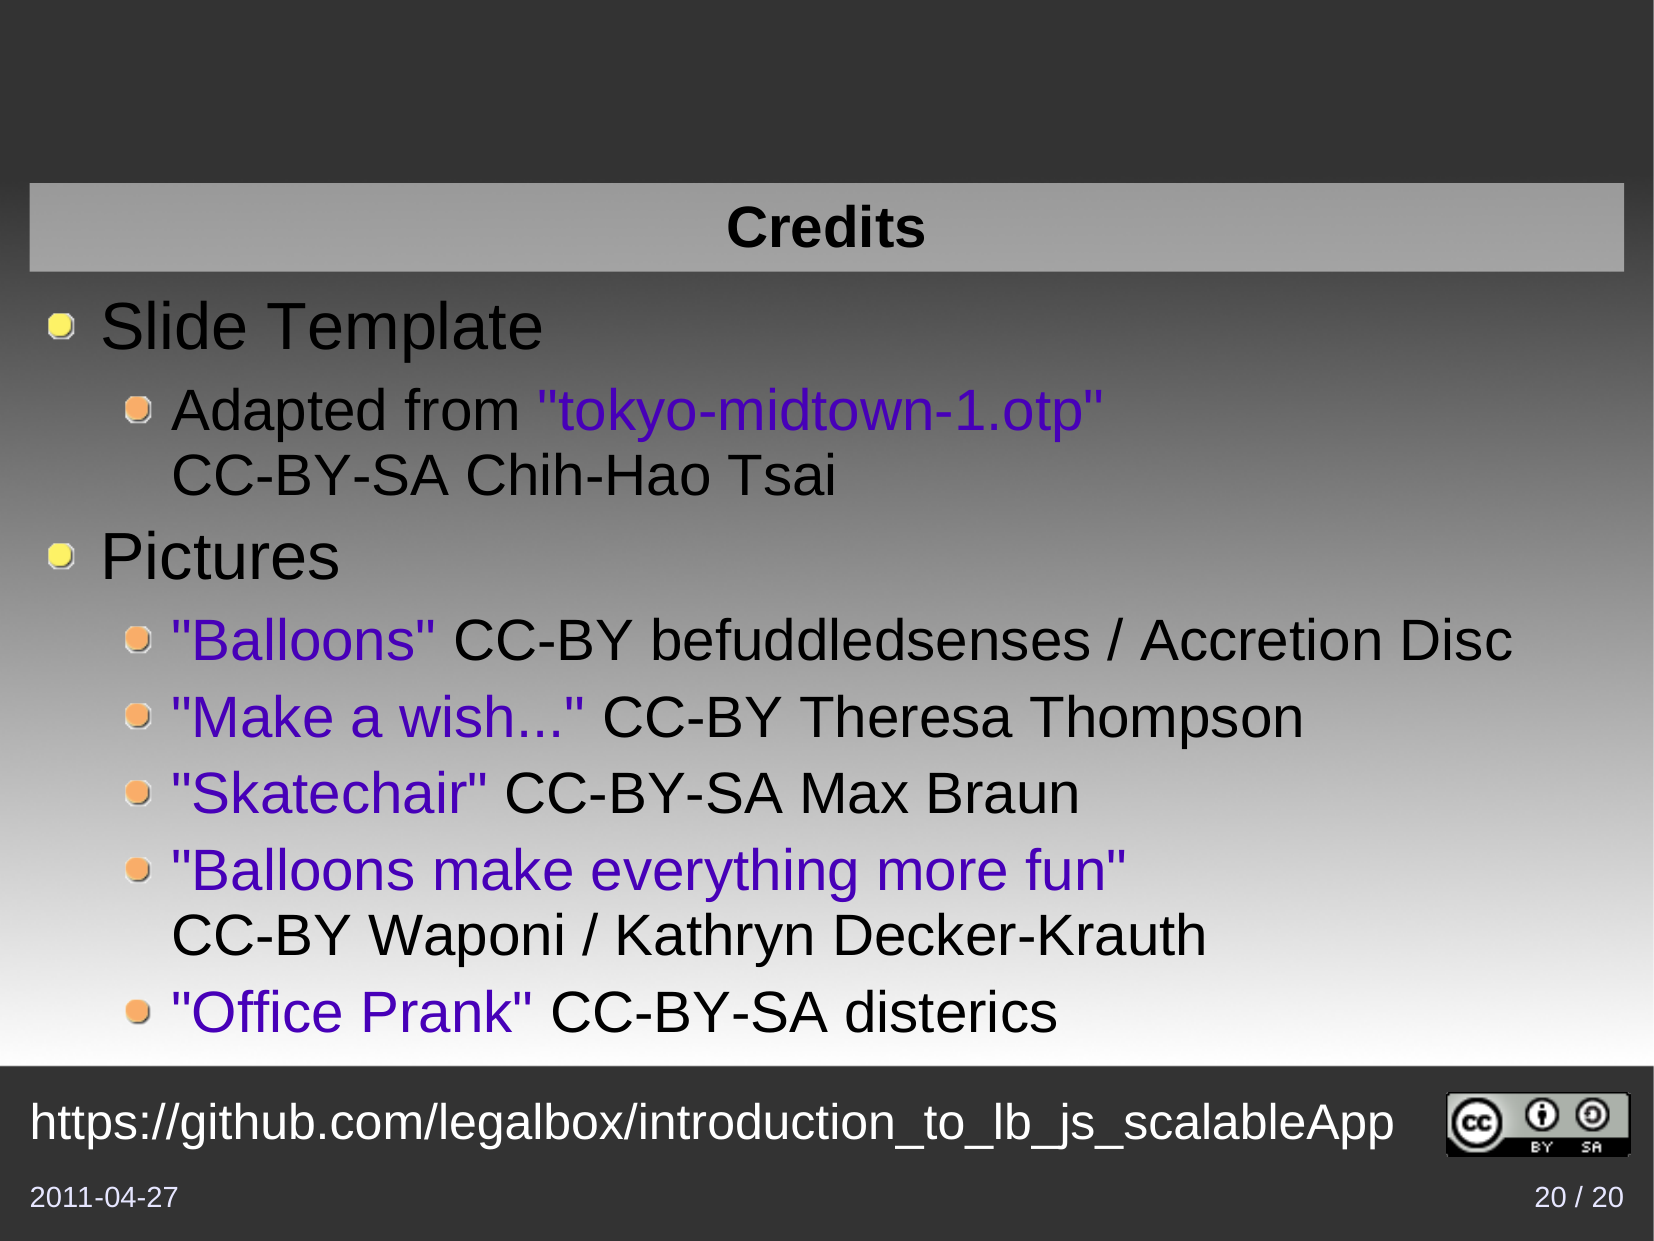

# Credits
Slide Template
Adapted from "tokyo-midtown-1.otp"
CC-BY-SA Chih-Hao Tsai
Pictures
"Balloons" CC-BY befuddledsenses / Accretion Disc
"Make a wish..." CC-BY Theresa Thompson
"Skatechair" CC-BY-SA Max Braun
"Balloons make everything more fun"
CC-BY Waponi / Kathryn Decker-Krauth
"Office Prank" CC-BY-SA disterics
https://github.com/legalbox/introduction_to_lb_js_scalableApp
2011-04-27
20